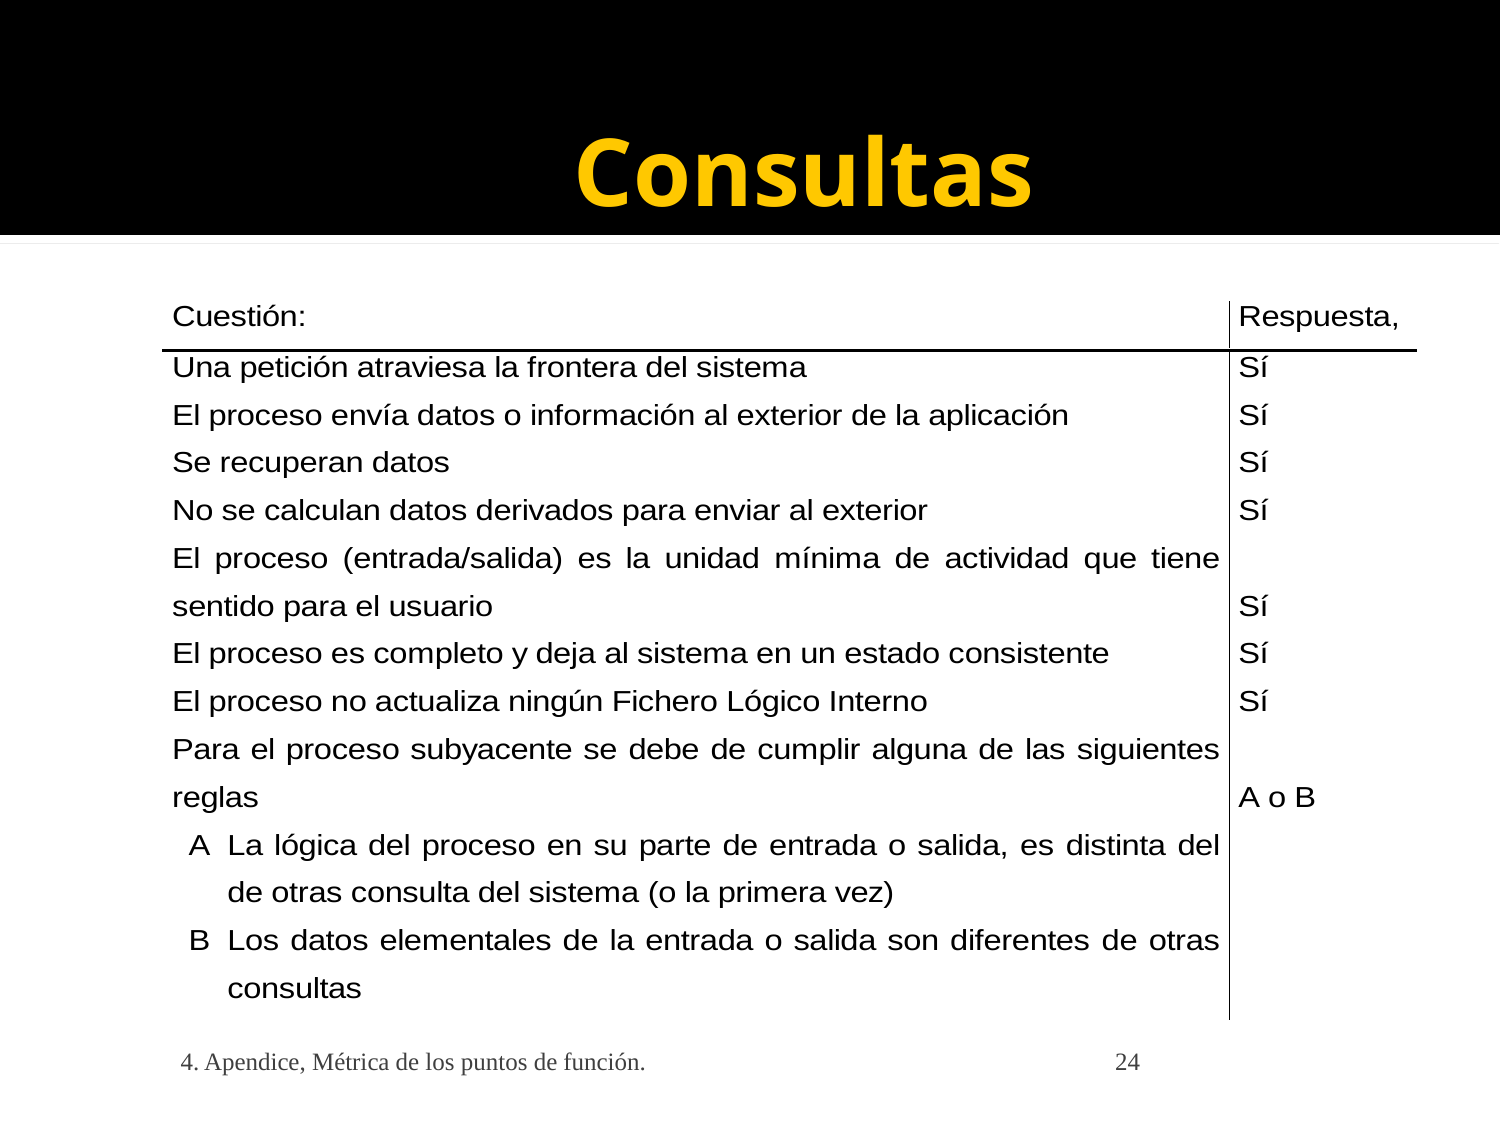

# Consultas
4. Apendice, Métrica de los puntos de función.
23